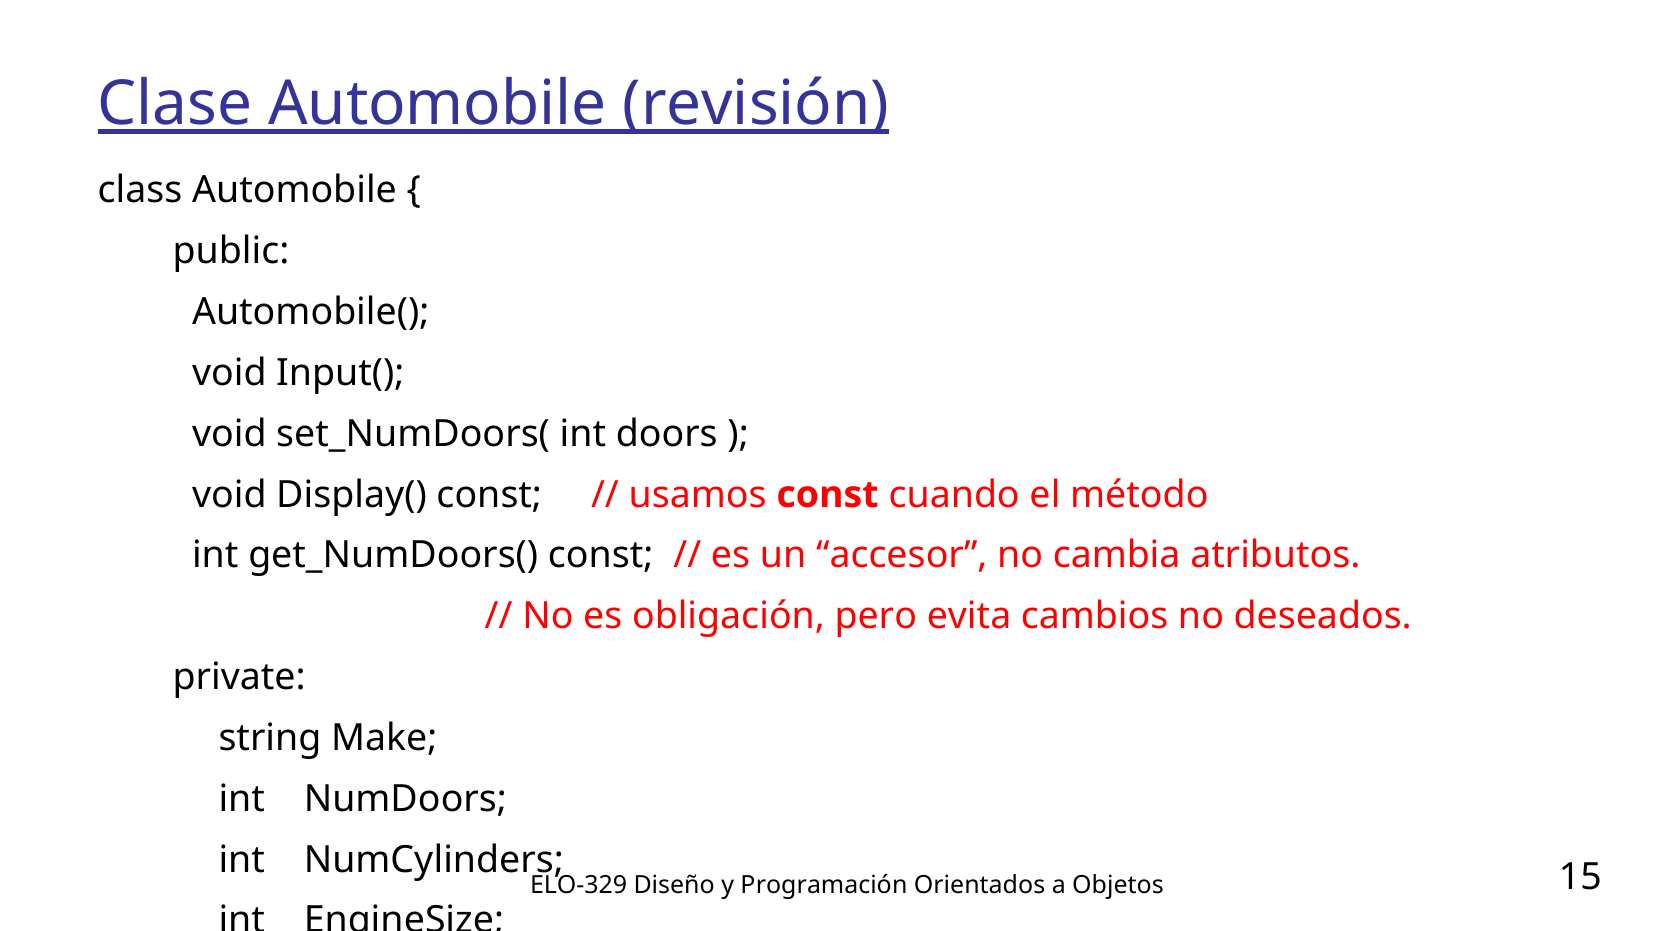

# Clase Automobile (revisión)‏
class Automobile {
public:
 Automobile();
 void Input();
 void set_NumDoors( int doors );
 void Display() const; // usamos const cuando el método
 int get_NumDoors() const; // es un “accesor”, no cambia atributos.
 // No es obligación, pero evita cambios no deseados.
private:
	string Make;
	int NumDoors;
	int NumCylinders;
	int EngineSize;
};
15